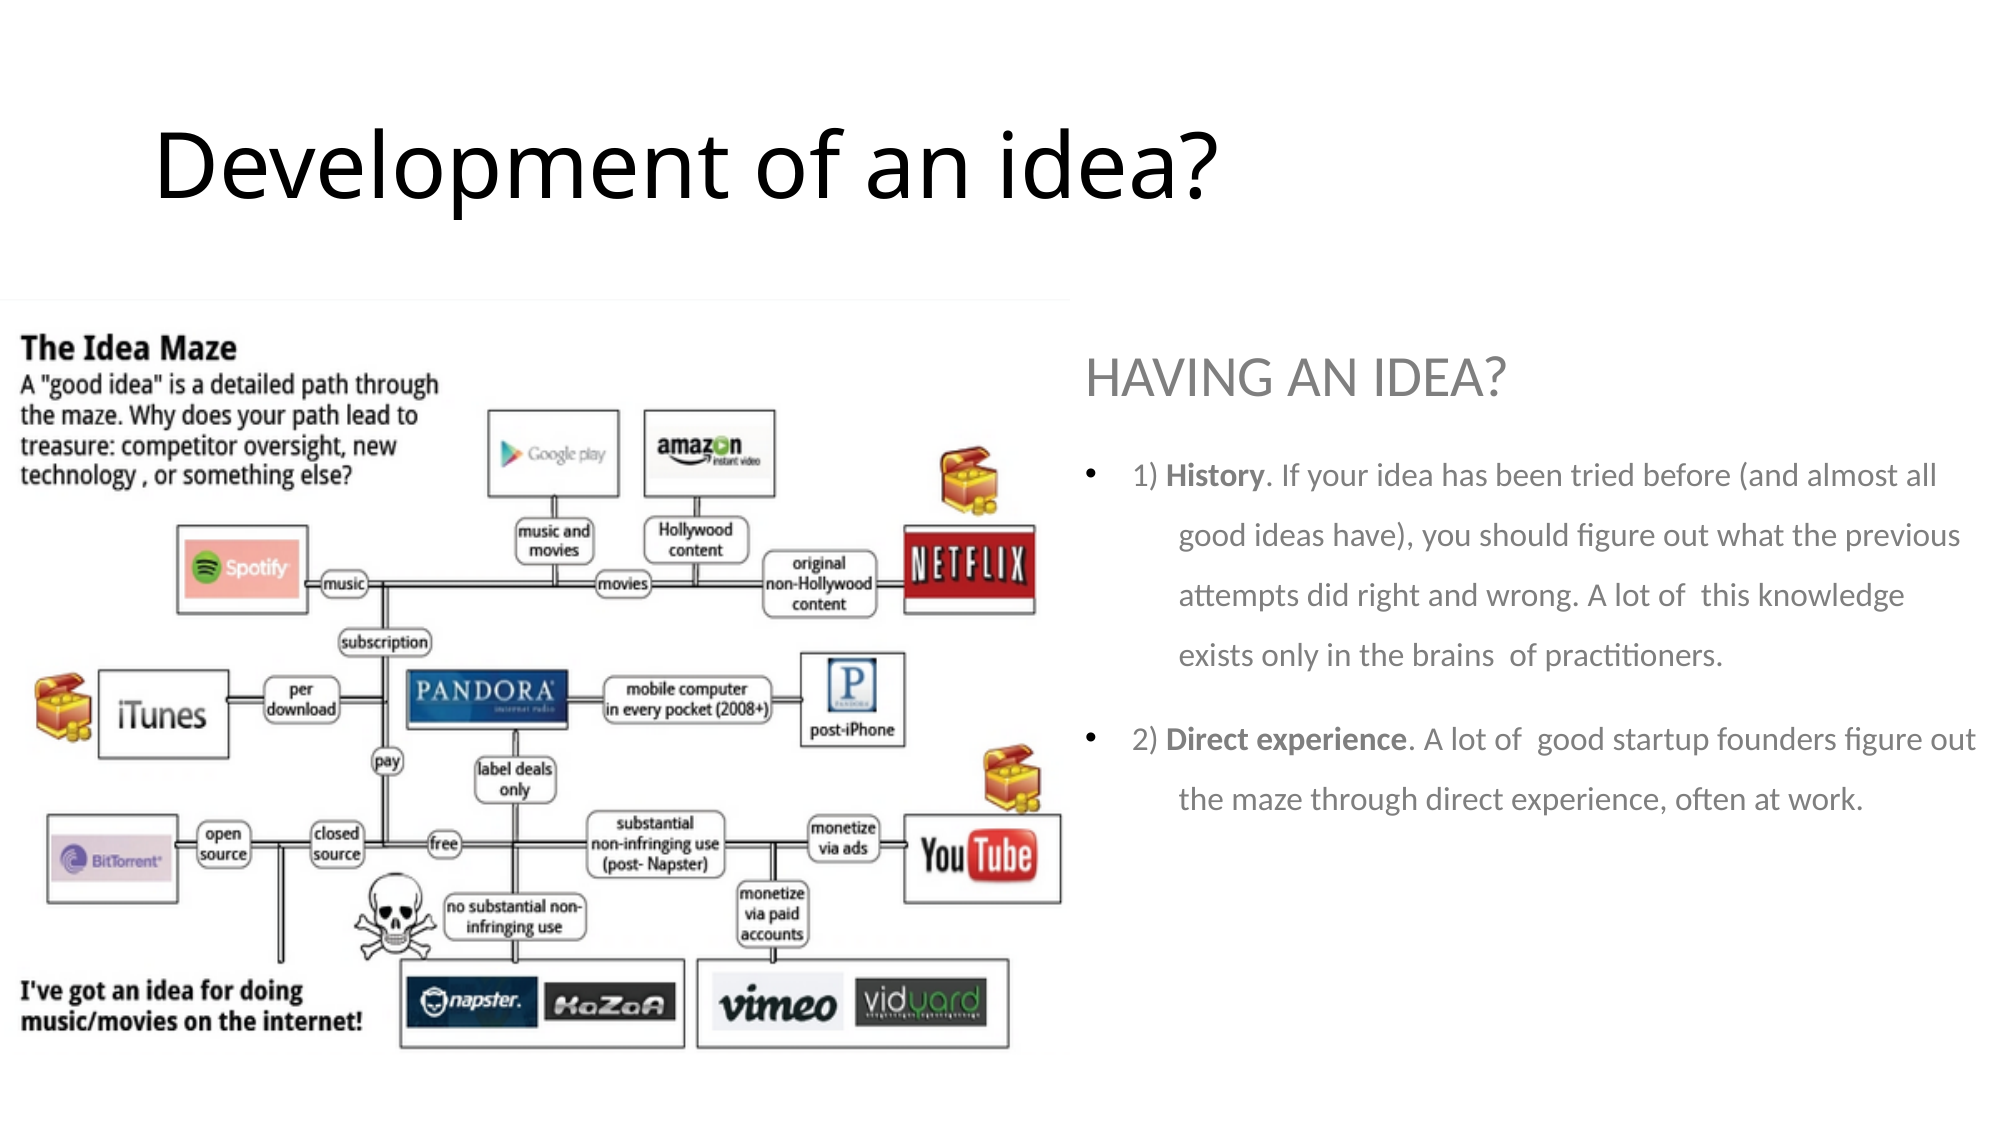

# Development of an idea?
HAVING AN IDEA?
1) History. If your idea has been tried before (and almost all good ideas have), you should figure out what the previous attempts did right and wrong. A lot of this knowledge exists only in the brains of practitioners.
2) Direct experience. A lot of good startup founders figure out the maze through direct experience, often at work.